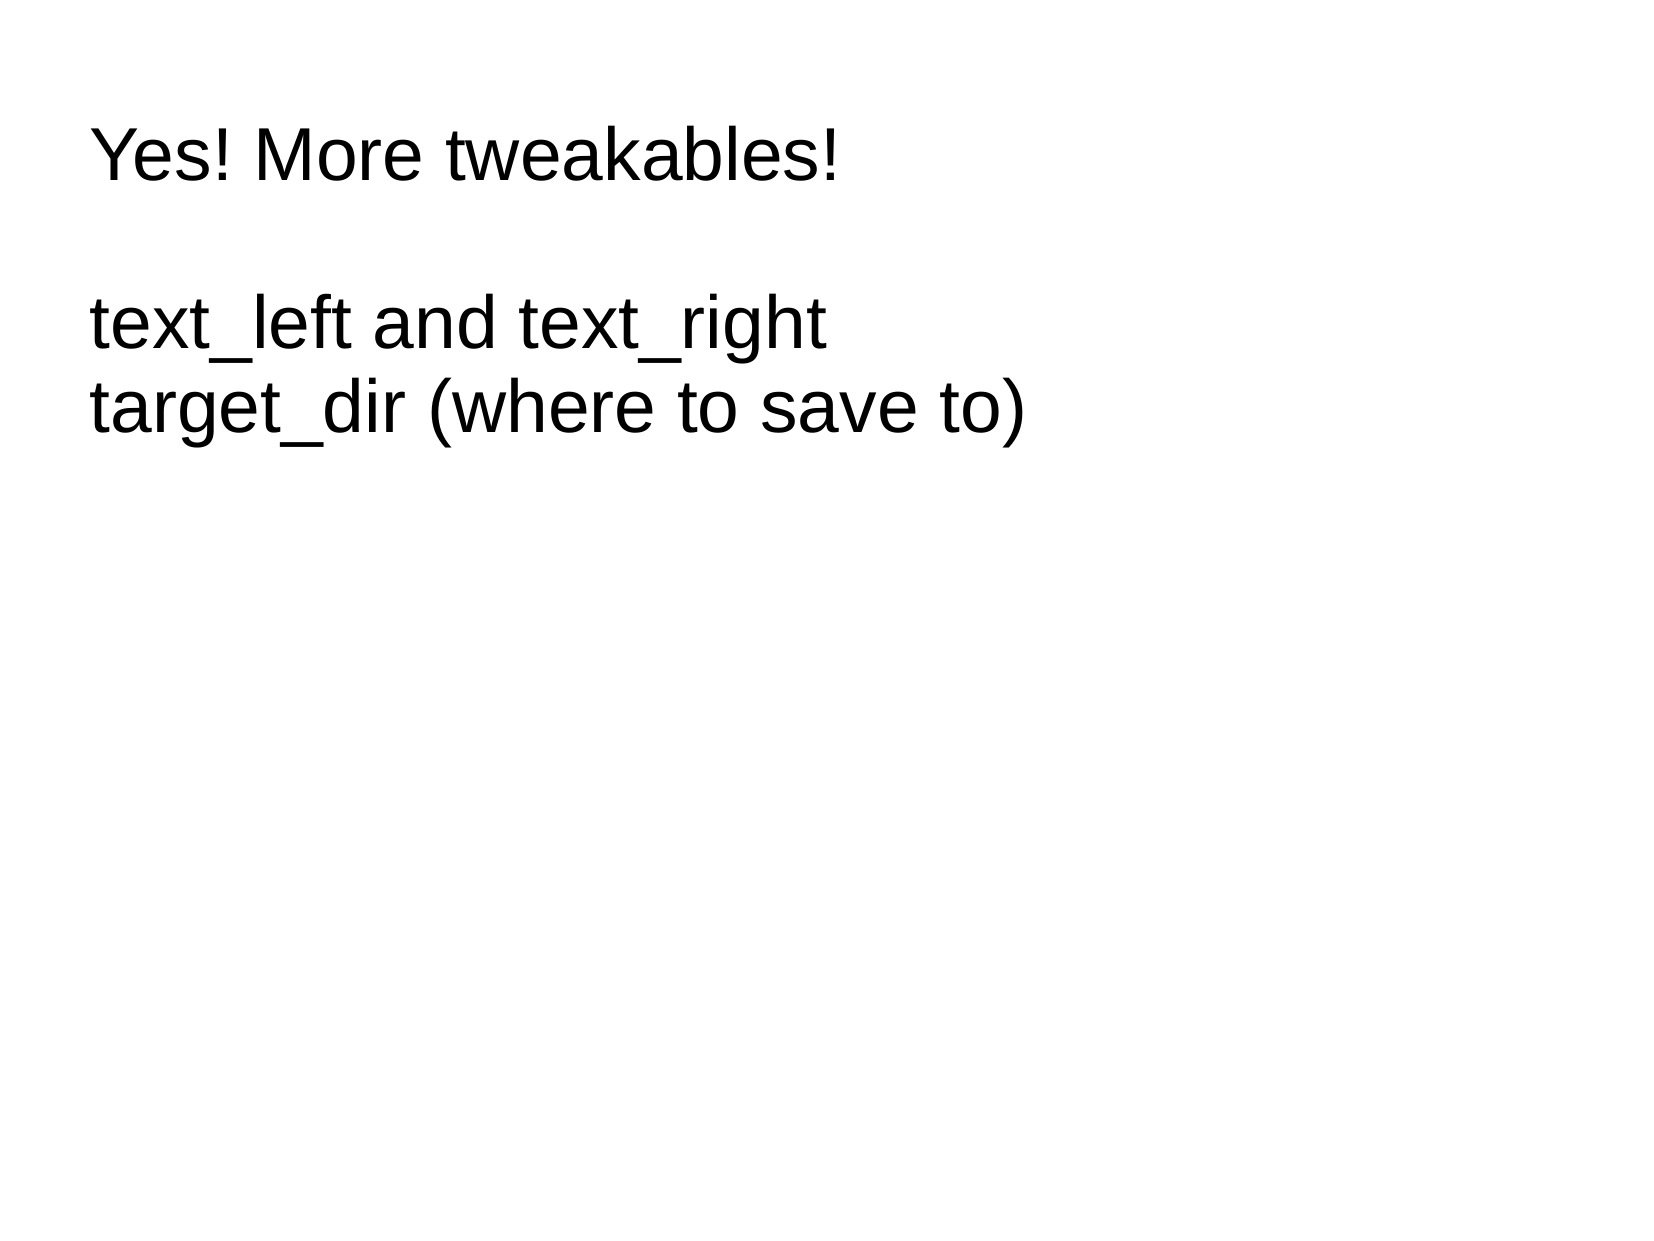

Yes! More tweakables!
text_left and text_right
target_dir (where to save to)